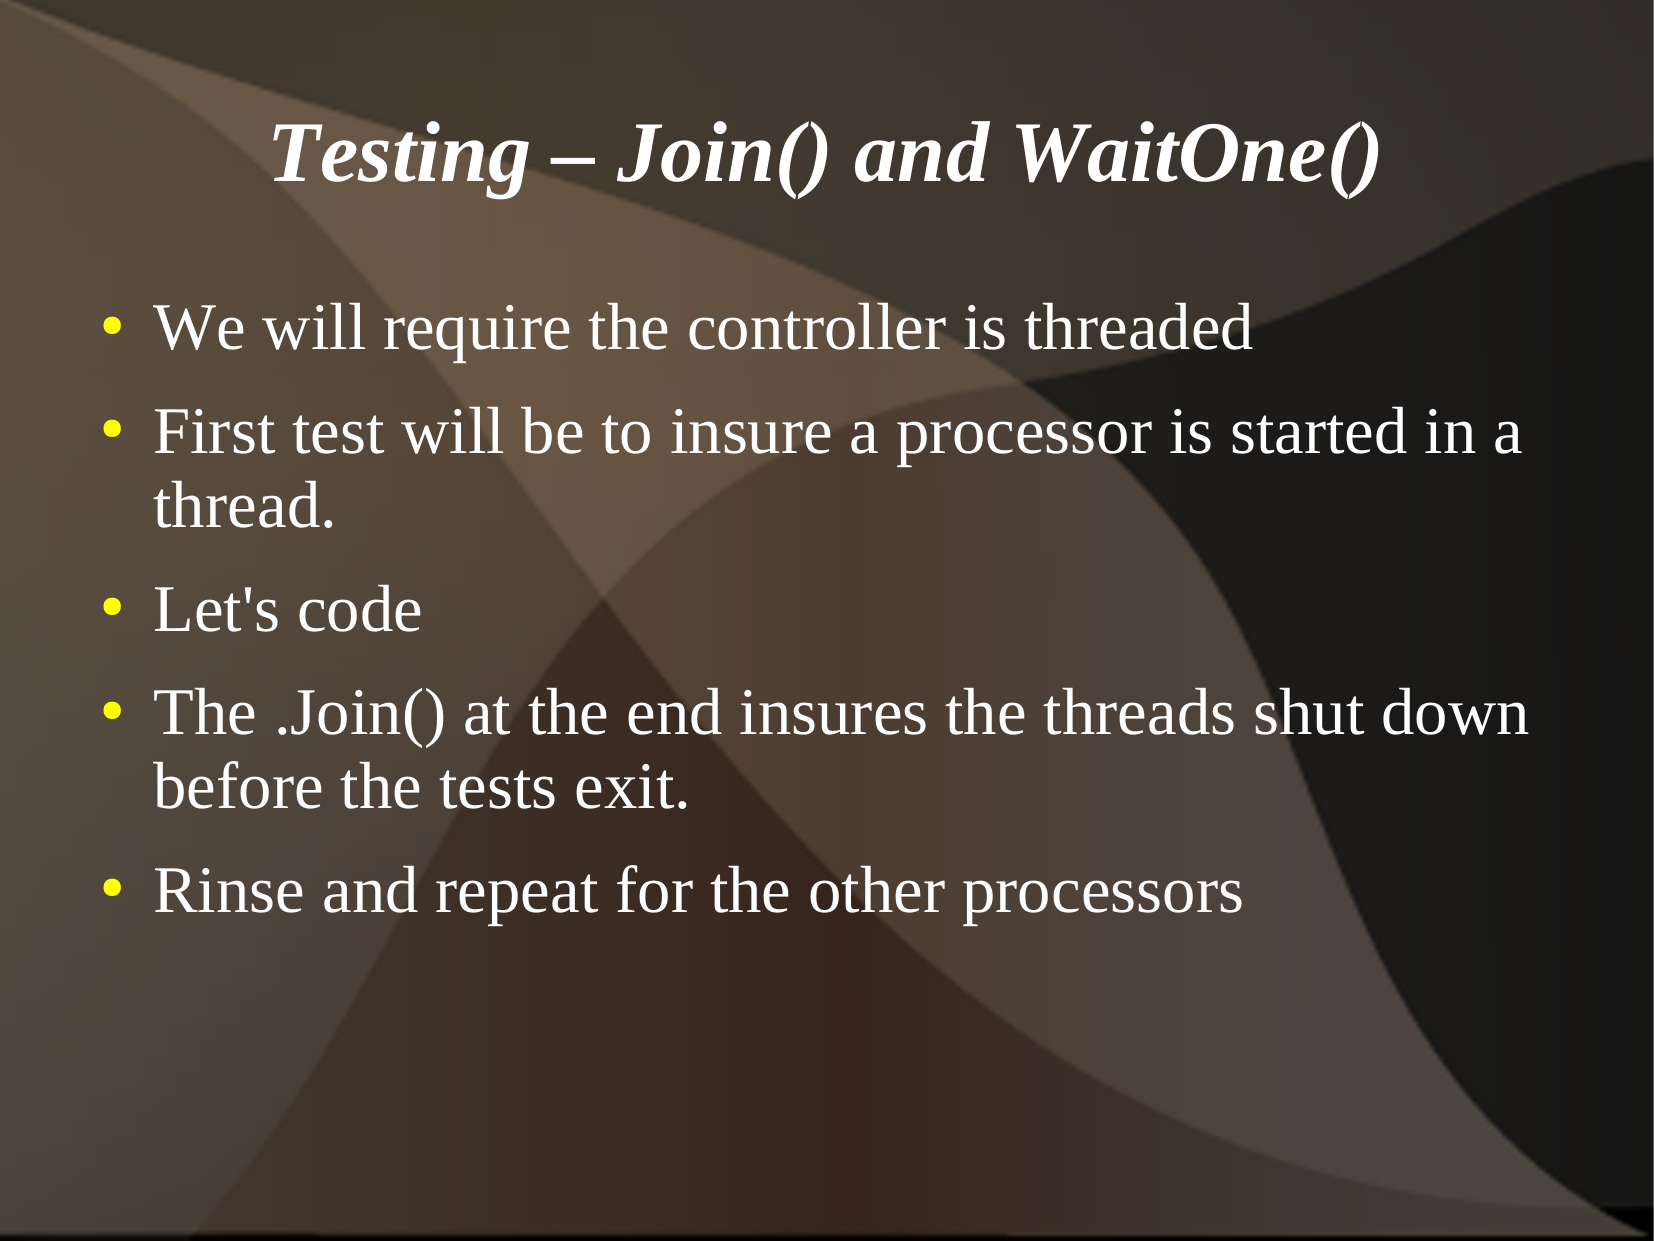

# Testing – Join() and WaitOne()
We will require the controller is threaded
First test will be to insure a processor is started in a thread.
Let's code
The .Join() at the end insures the threads shut down before the tests exit.
Rinse and repeat for the other processors